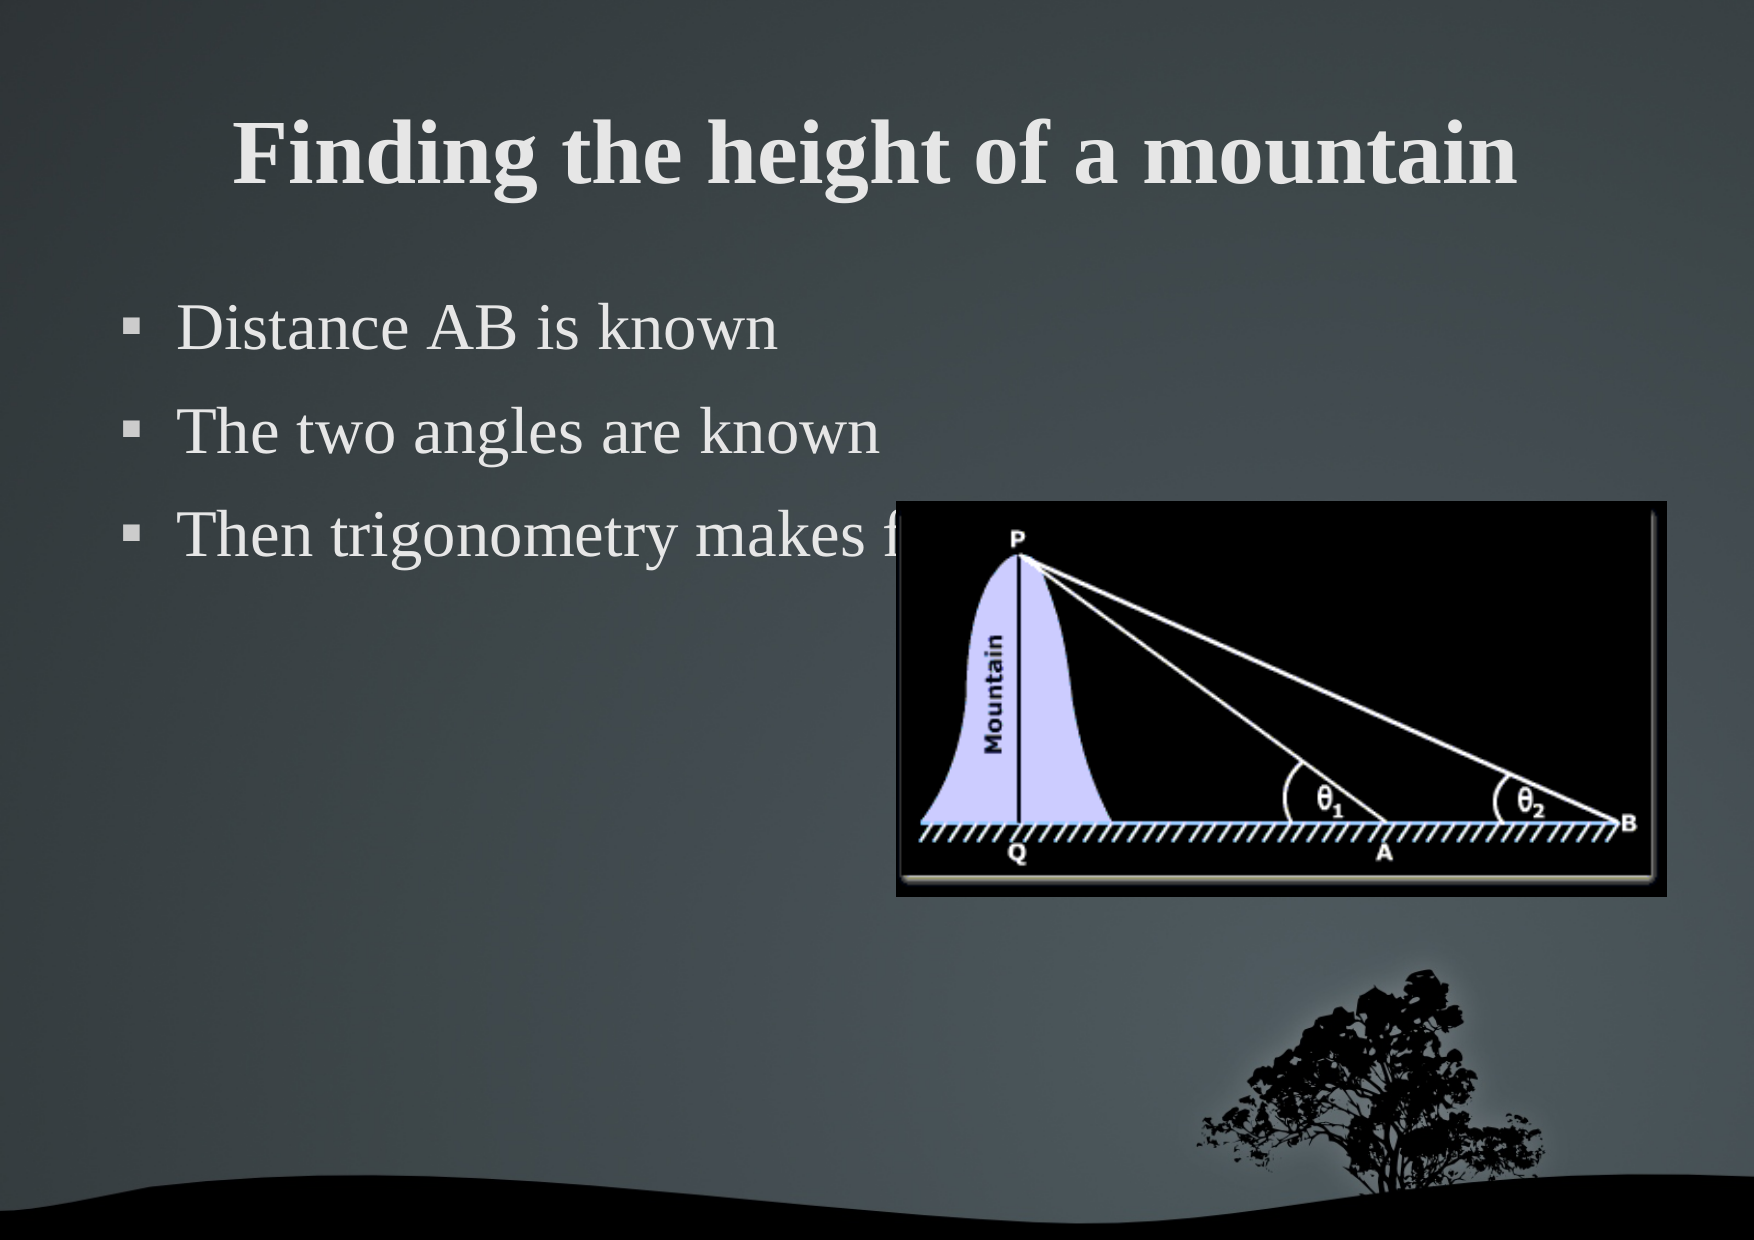

# Finding the height of a mountain
Distance AB is known
The two angles are known
Then trigonometry makes finding PQ easy